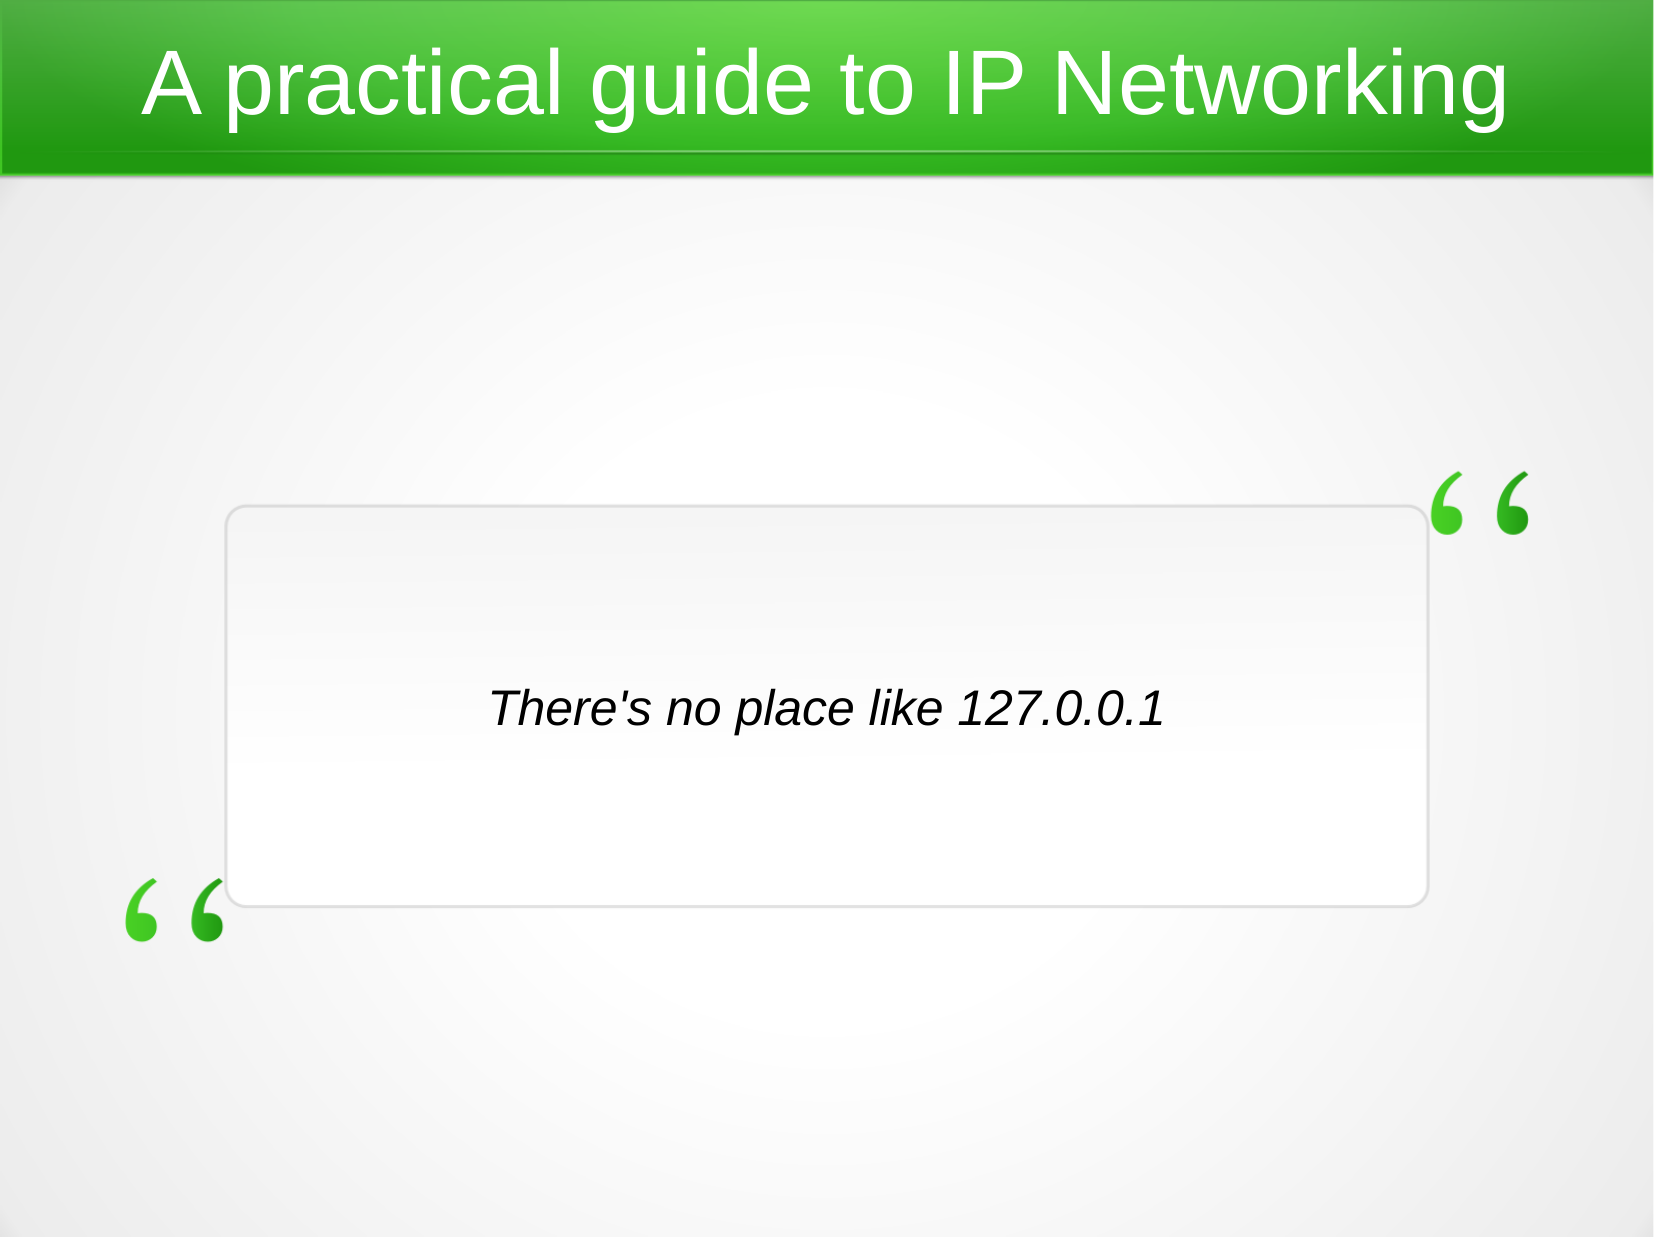

# A practical guide to IP Networking
There's no place like 127.0.0.1